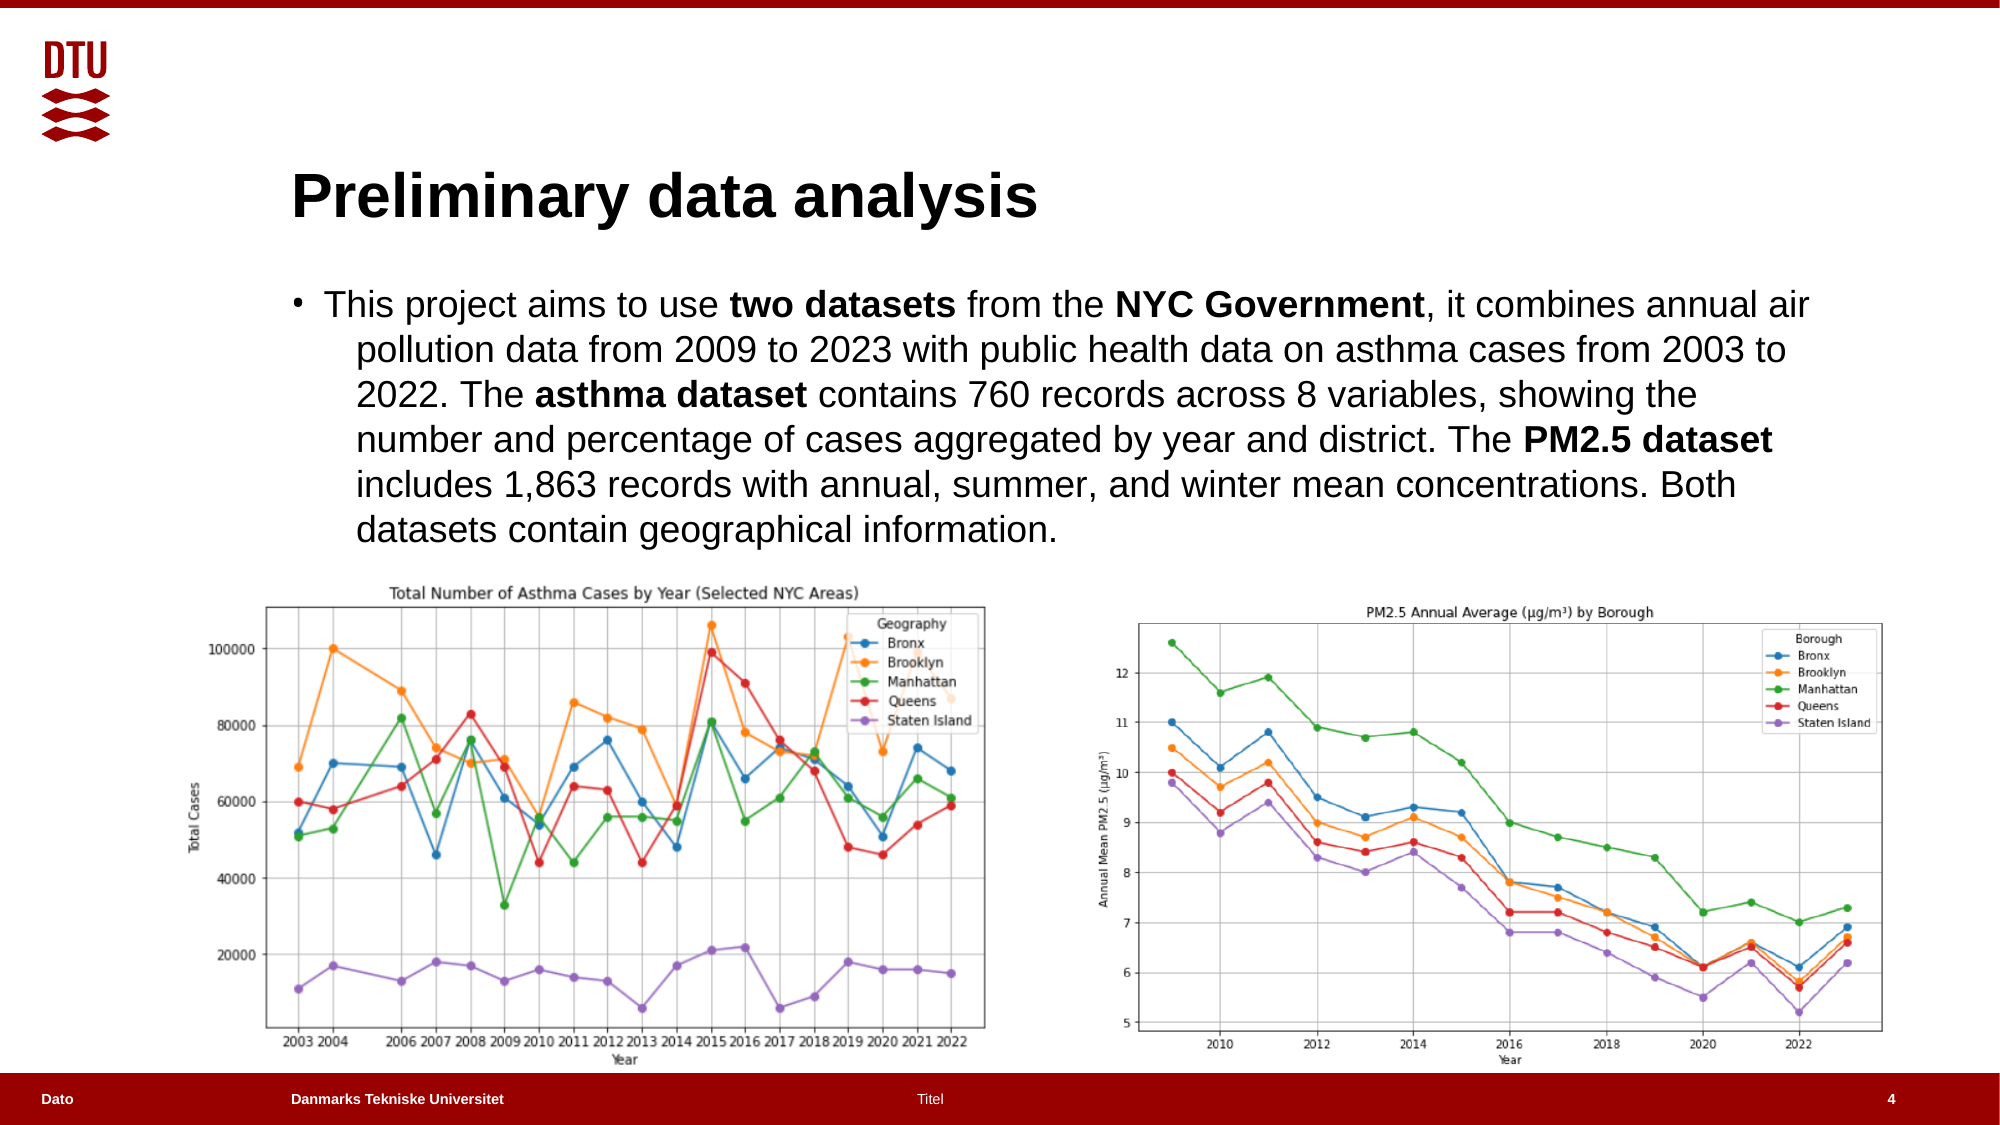

# Preliminary data analysis
This project aims to use two datasets from the NYC Government, it combines annual air pollution data from 2009 to 2023 with public health data on asthma cases from 2003 to 2022. The asthma dataset contains 760 records across 8 variables, showing the number and percentage of cases aggregated by year and district. The PM2.5 dataset includes 1,863 records with annual, summer, and winter mean concentrations. Both datasets contain geographical information.
Dato
Titel